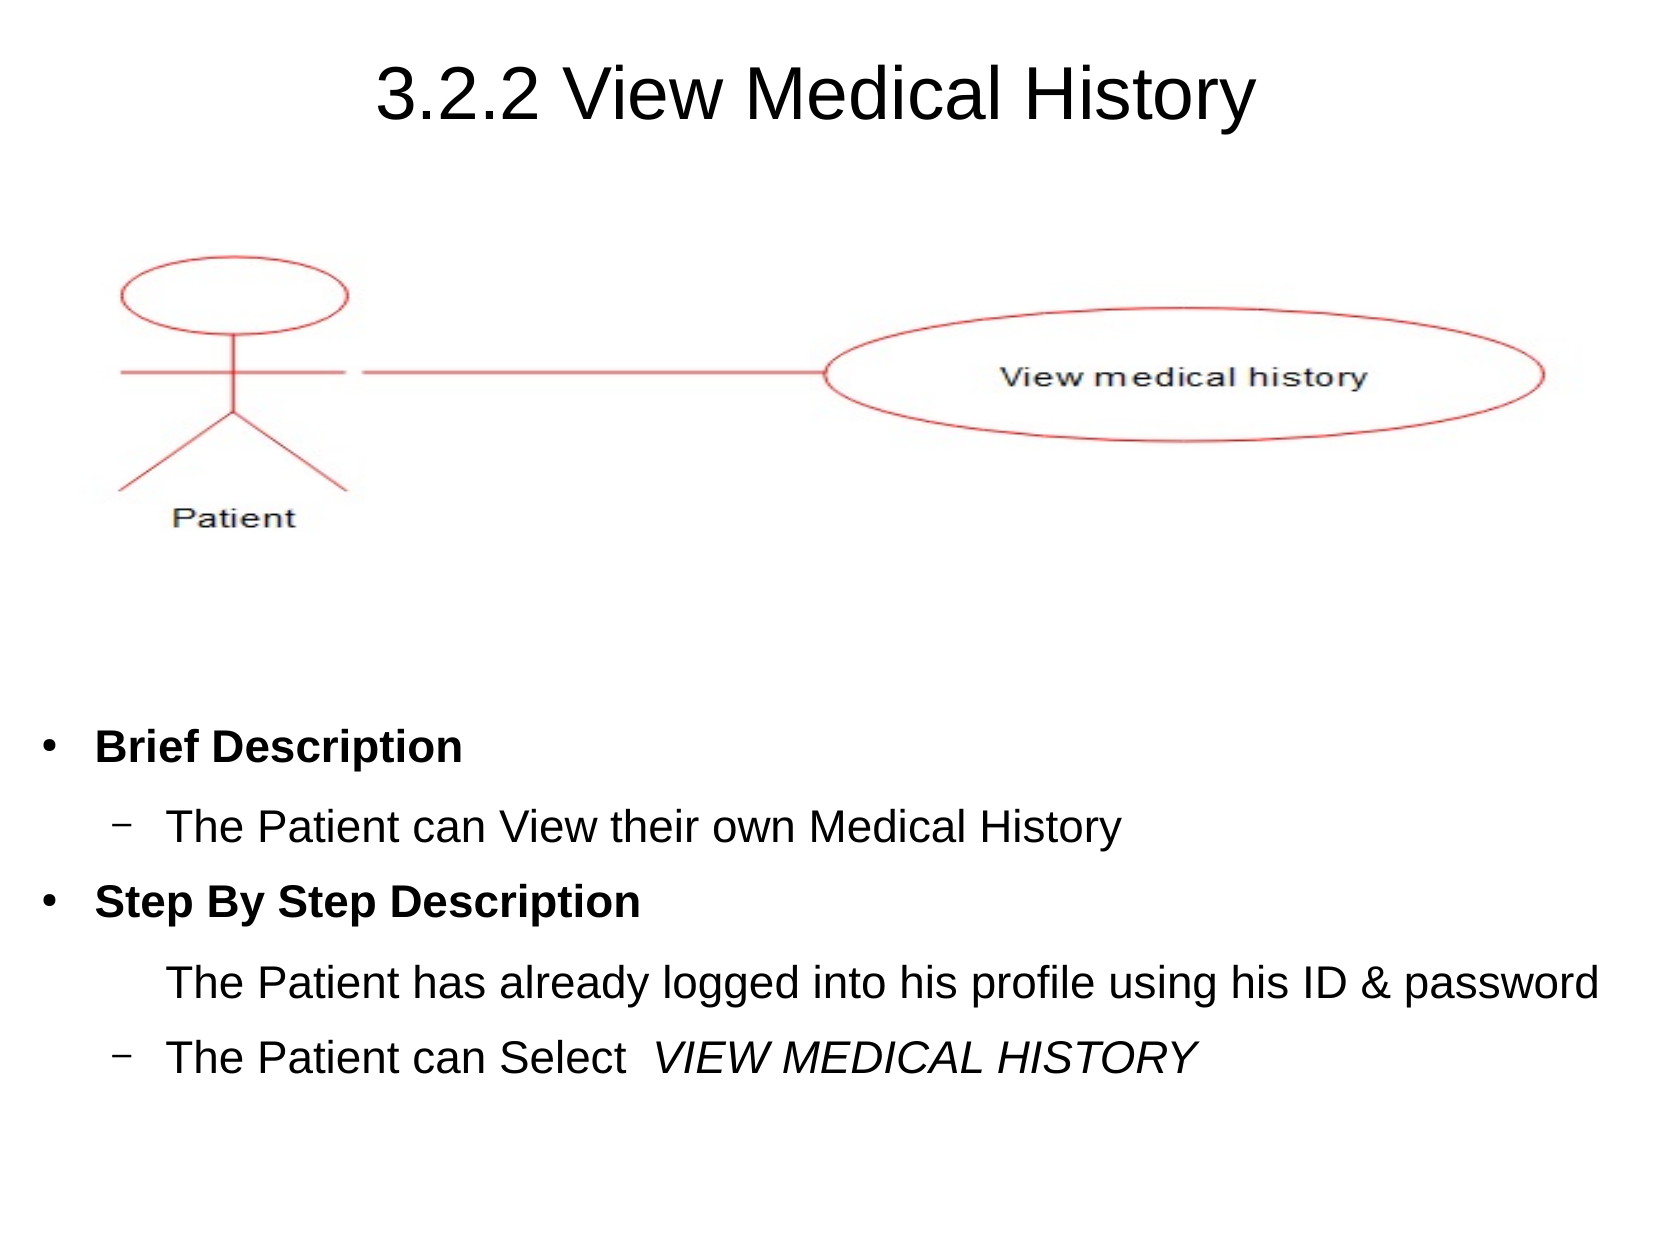

# 3.2.2 View Medical History
Brief Description
The Patient can View their own Medical History
Step By Step Description
The Patient has already logged into his profile using his ID & password
The Patient can Select VIEW MEDICAL HISTORY